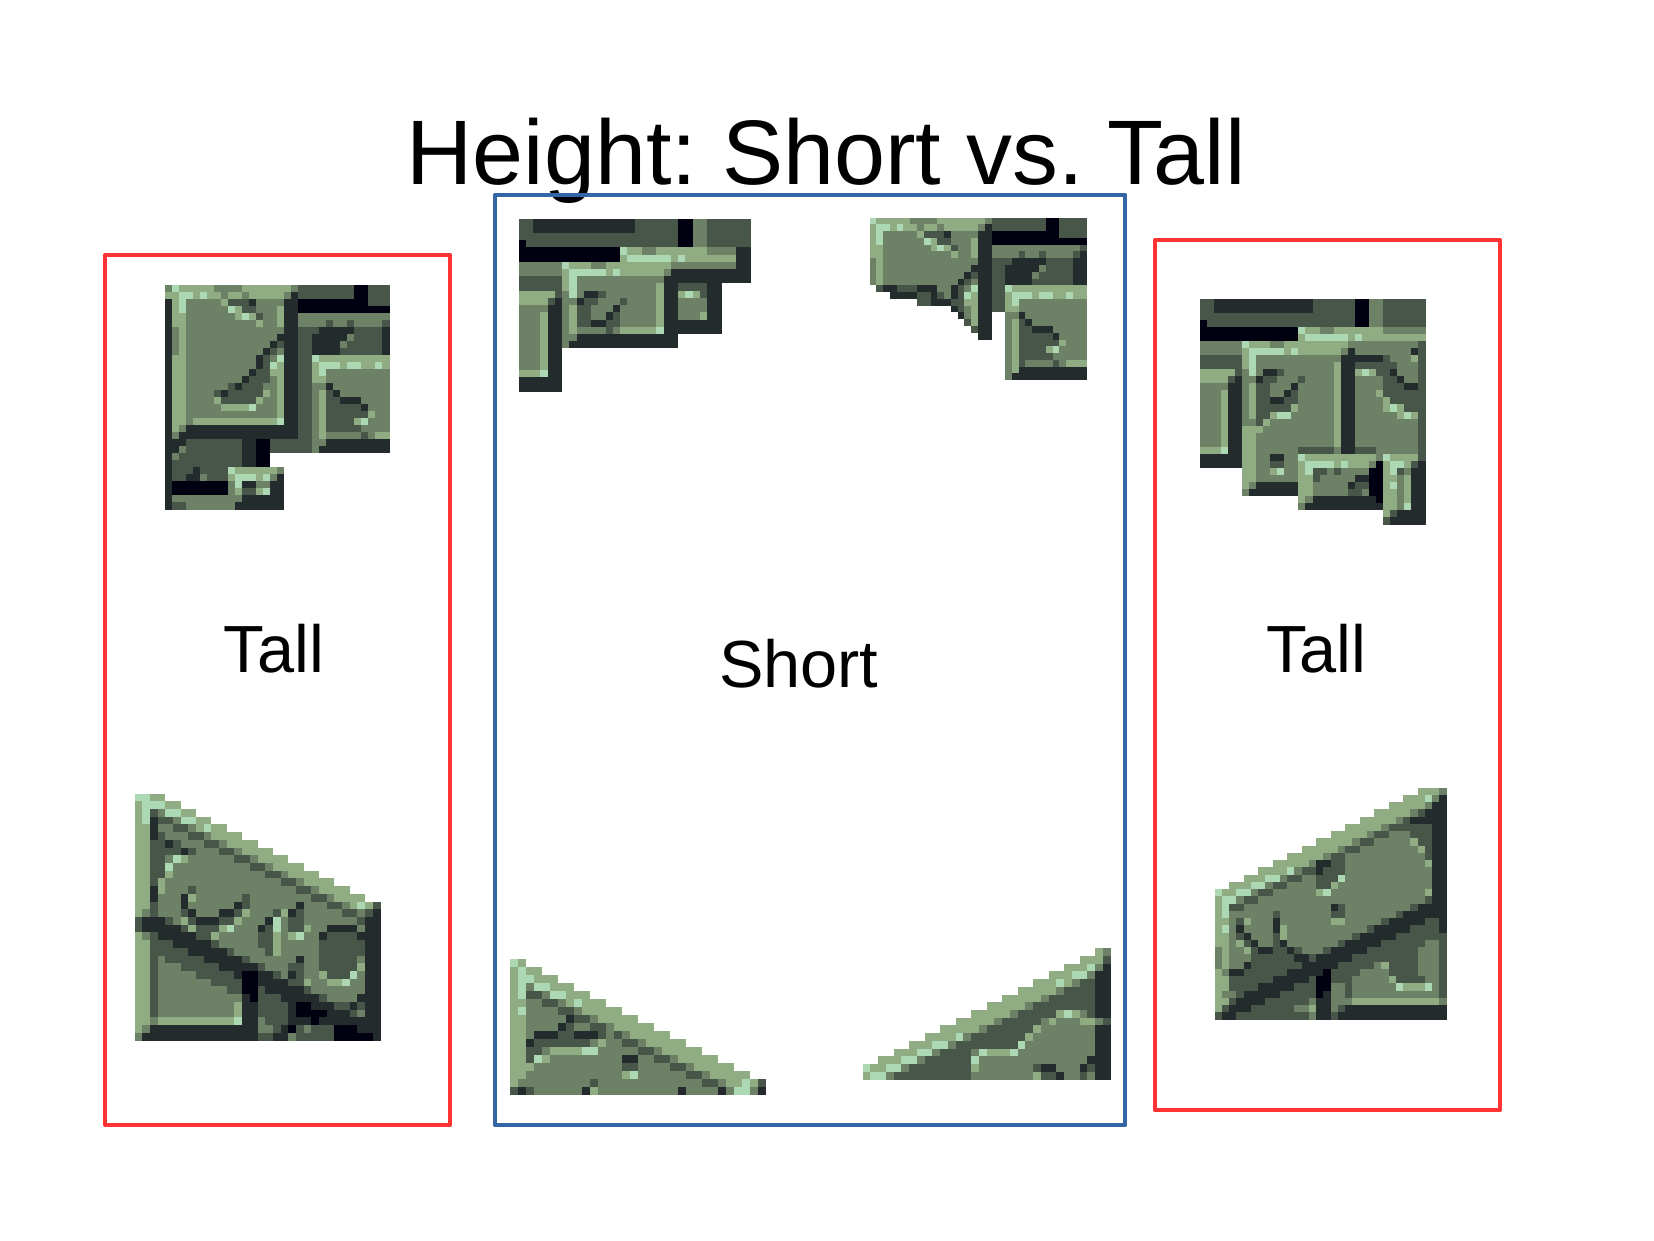

# Height: Short vs. Tall
Tall
Tall
Short